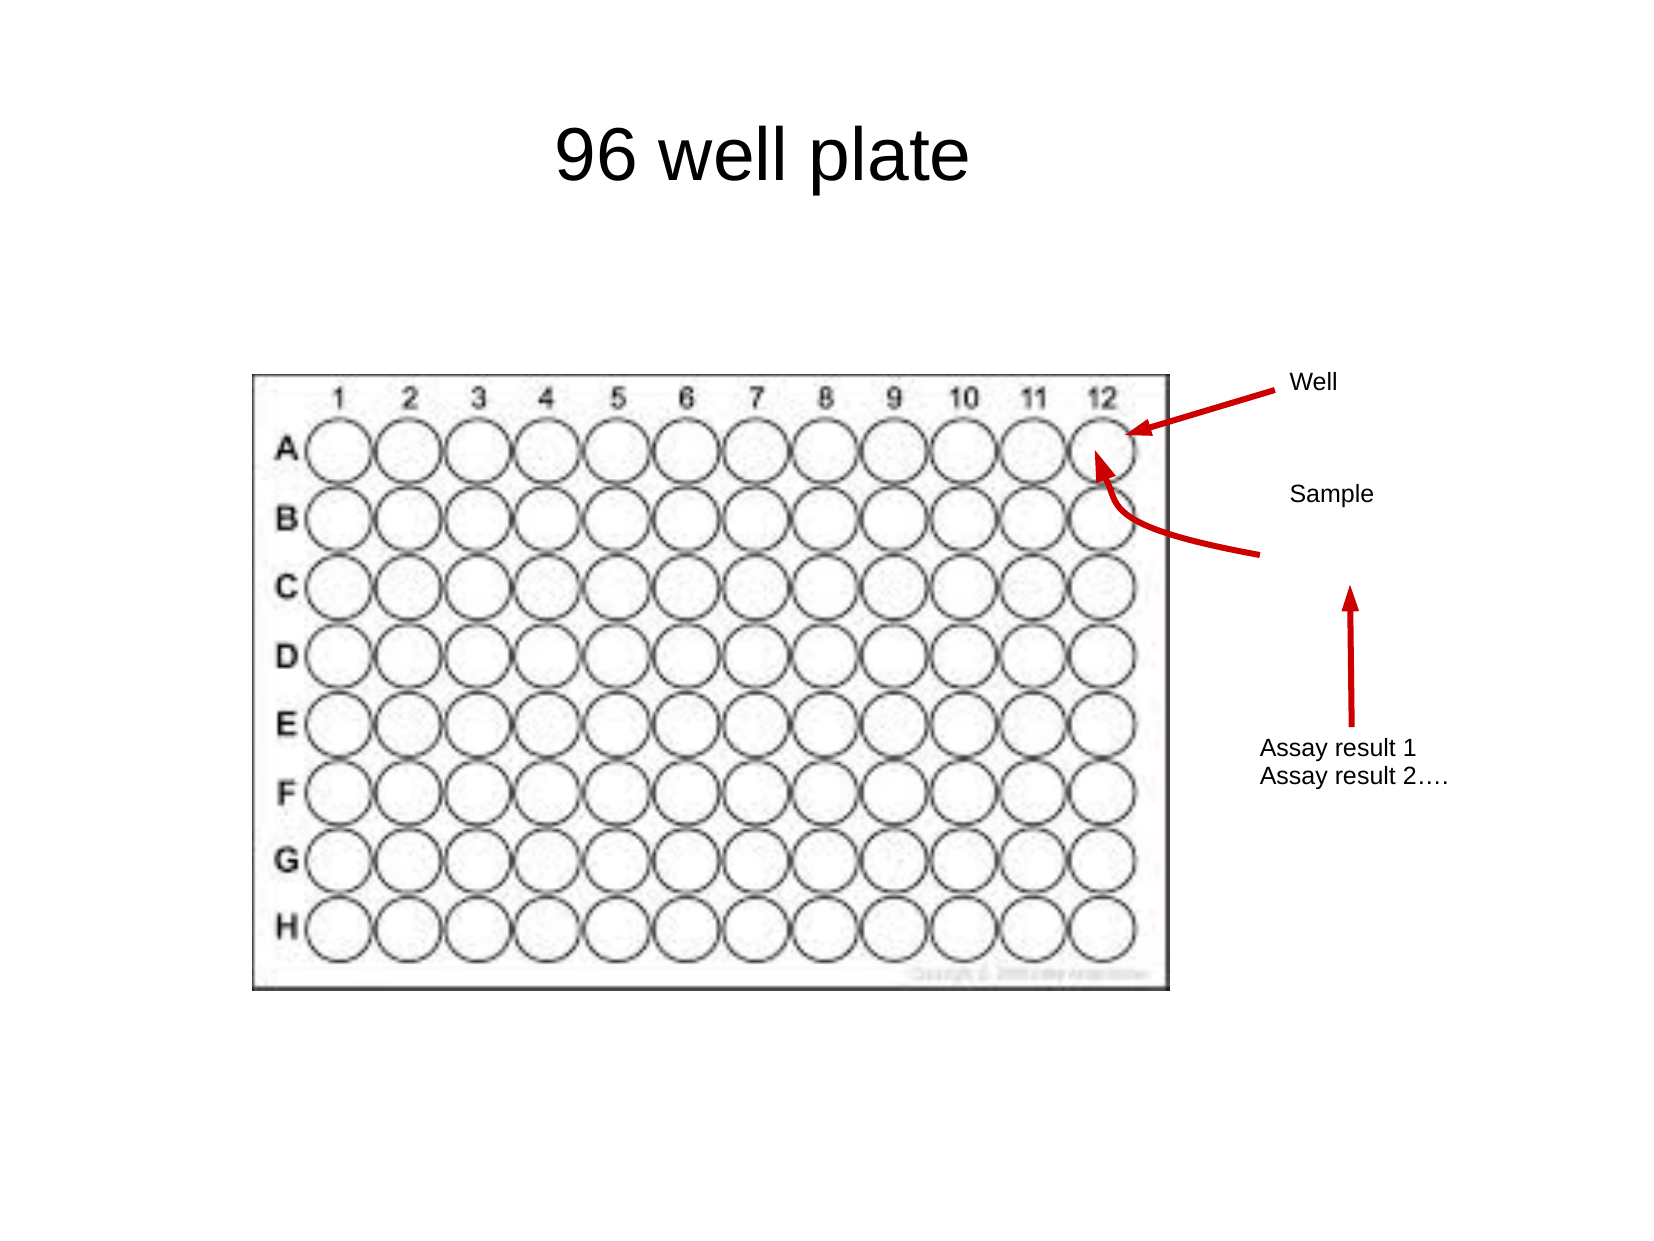

96 well plate
Well
Sample
Assay result 1
Assay result 2….